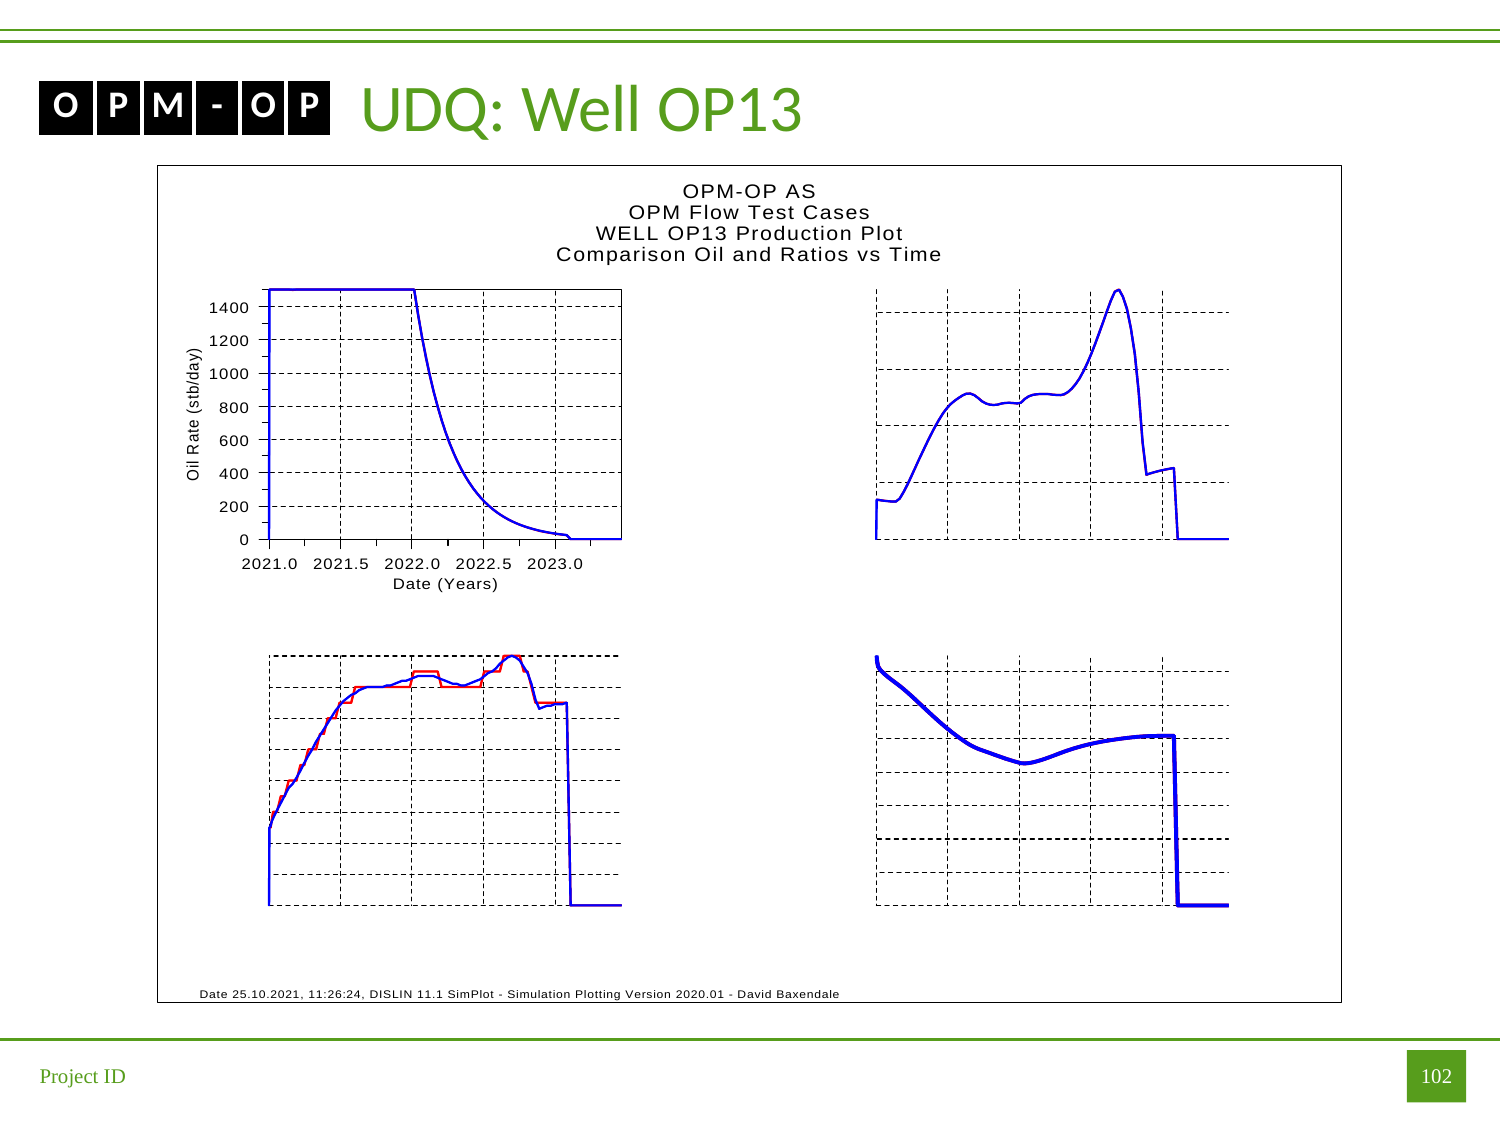

# UDQ: well OP13
Project ID
102